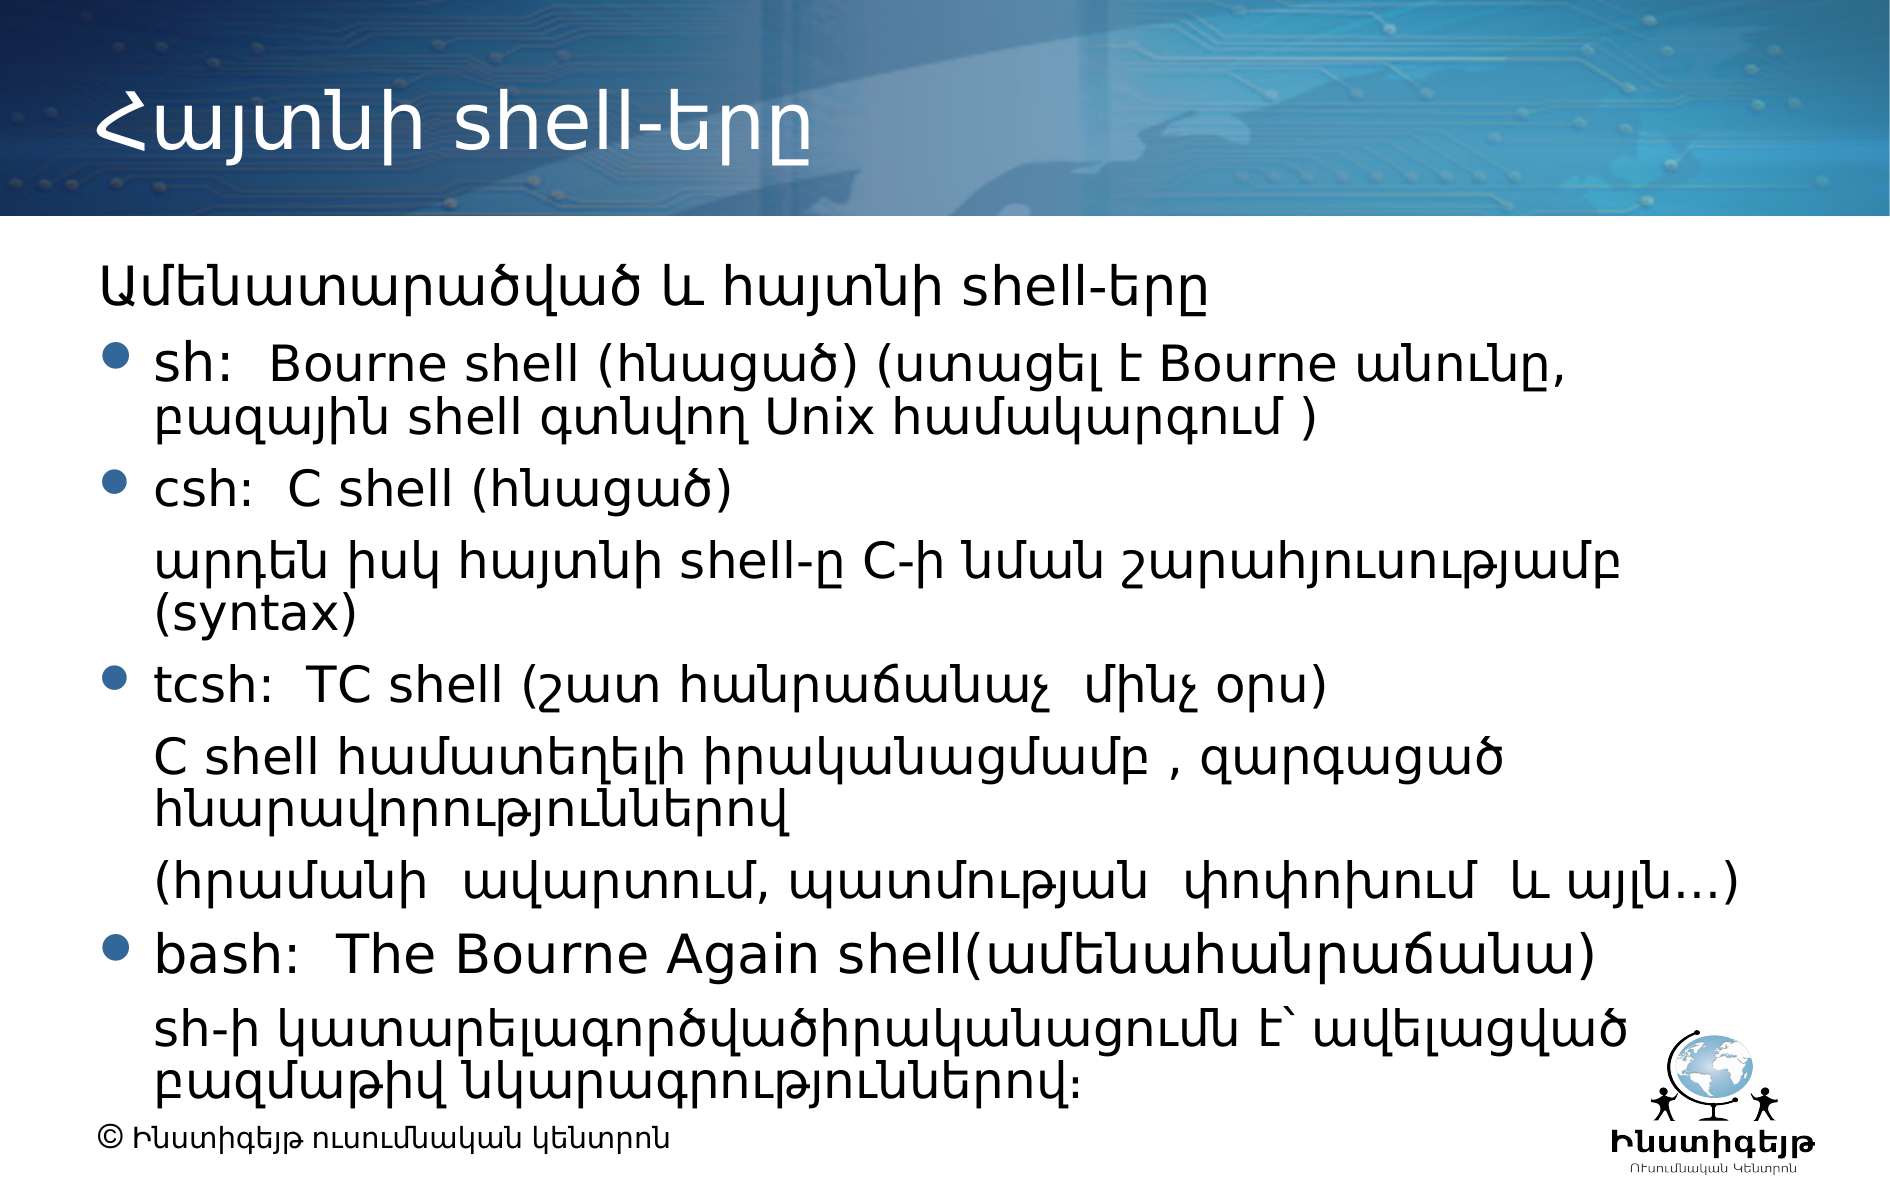

# Հայտնի shell-երը
Ամենատարածված և հայտնի shell-երը
sh: Bourne shell (հնացած) (ստացել է Bourne անունը, բազային shell գտնվող Unix համակարգում )
csh: C shell (հնացած)
արդեն իսկ հայտնի shell-ը C-ի նման շարահյուսությամբ (syntax)
tcsh: TC shell (շատ հանրաճանաչ մինչ օրս)
C shell համատեղելի իրականացմամբ , զարգացած հնարավորություններով
(հրամանի ավարտում, պատմության փոփոխում և այլն...)
bash: The Bourne Again shell(ամենահանրաճանա)
sh-ի կատարելագործվածիրականացումն է՝ ավելացված բազմաթիվ նկարագրություններով։